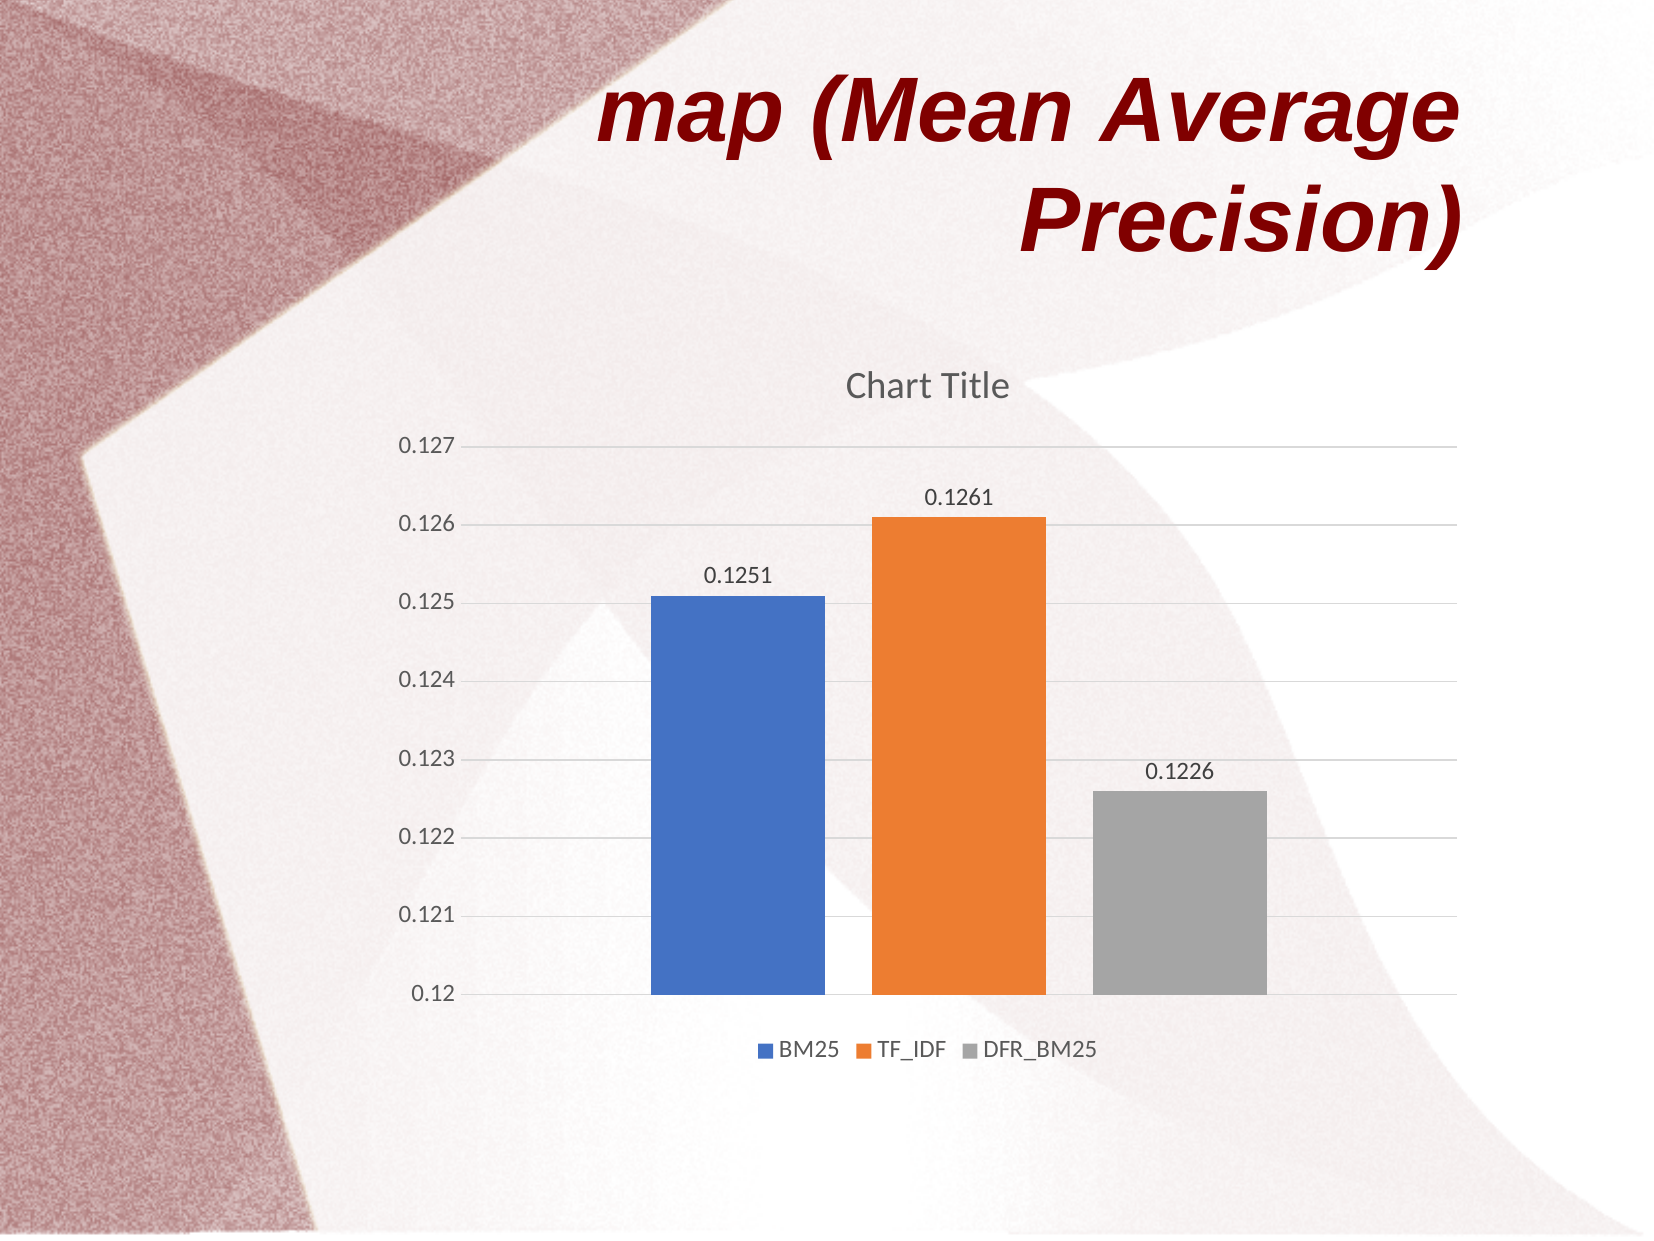

# map (Mean Average Precision)
### Chart: Chart Title
| Category | BM25 | TF_IDF | DFR_BM25 |
|---|---|---|---|
| None | 0.1251 | 0.1261 | 0.1226 |